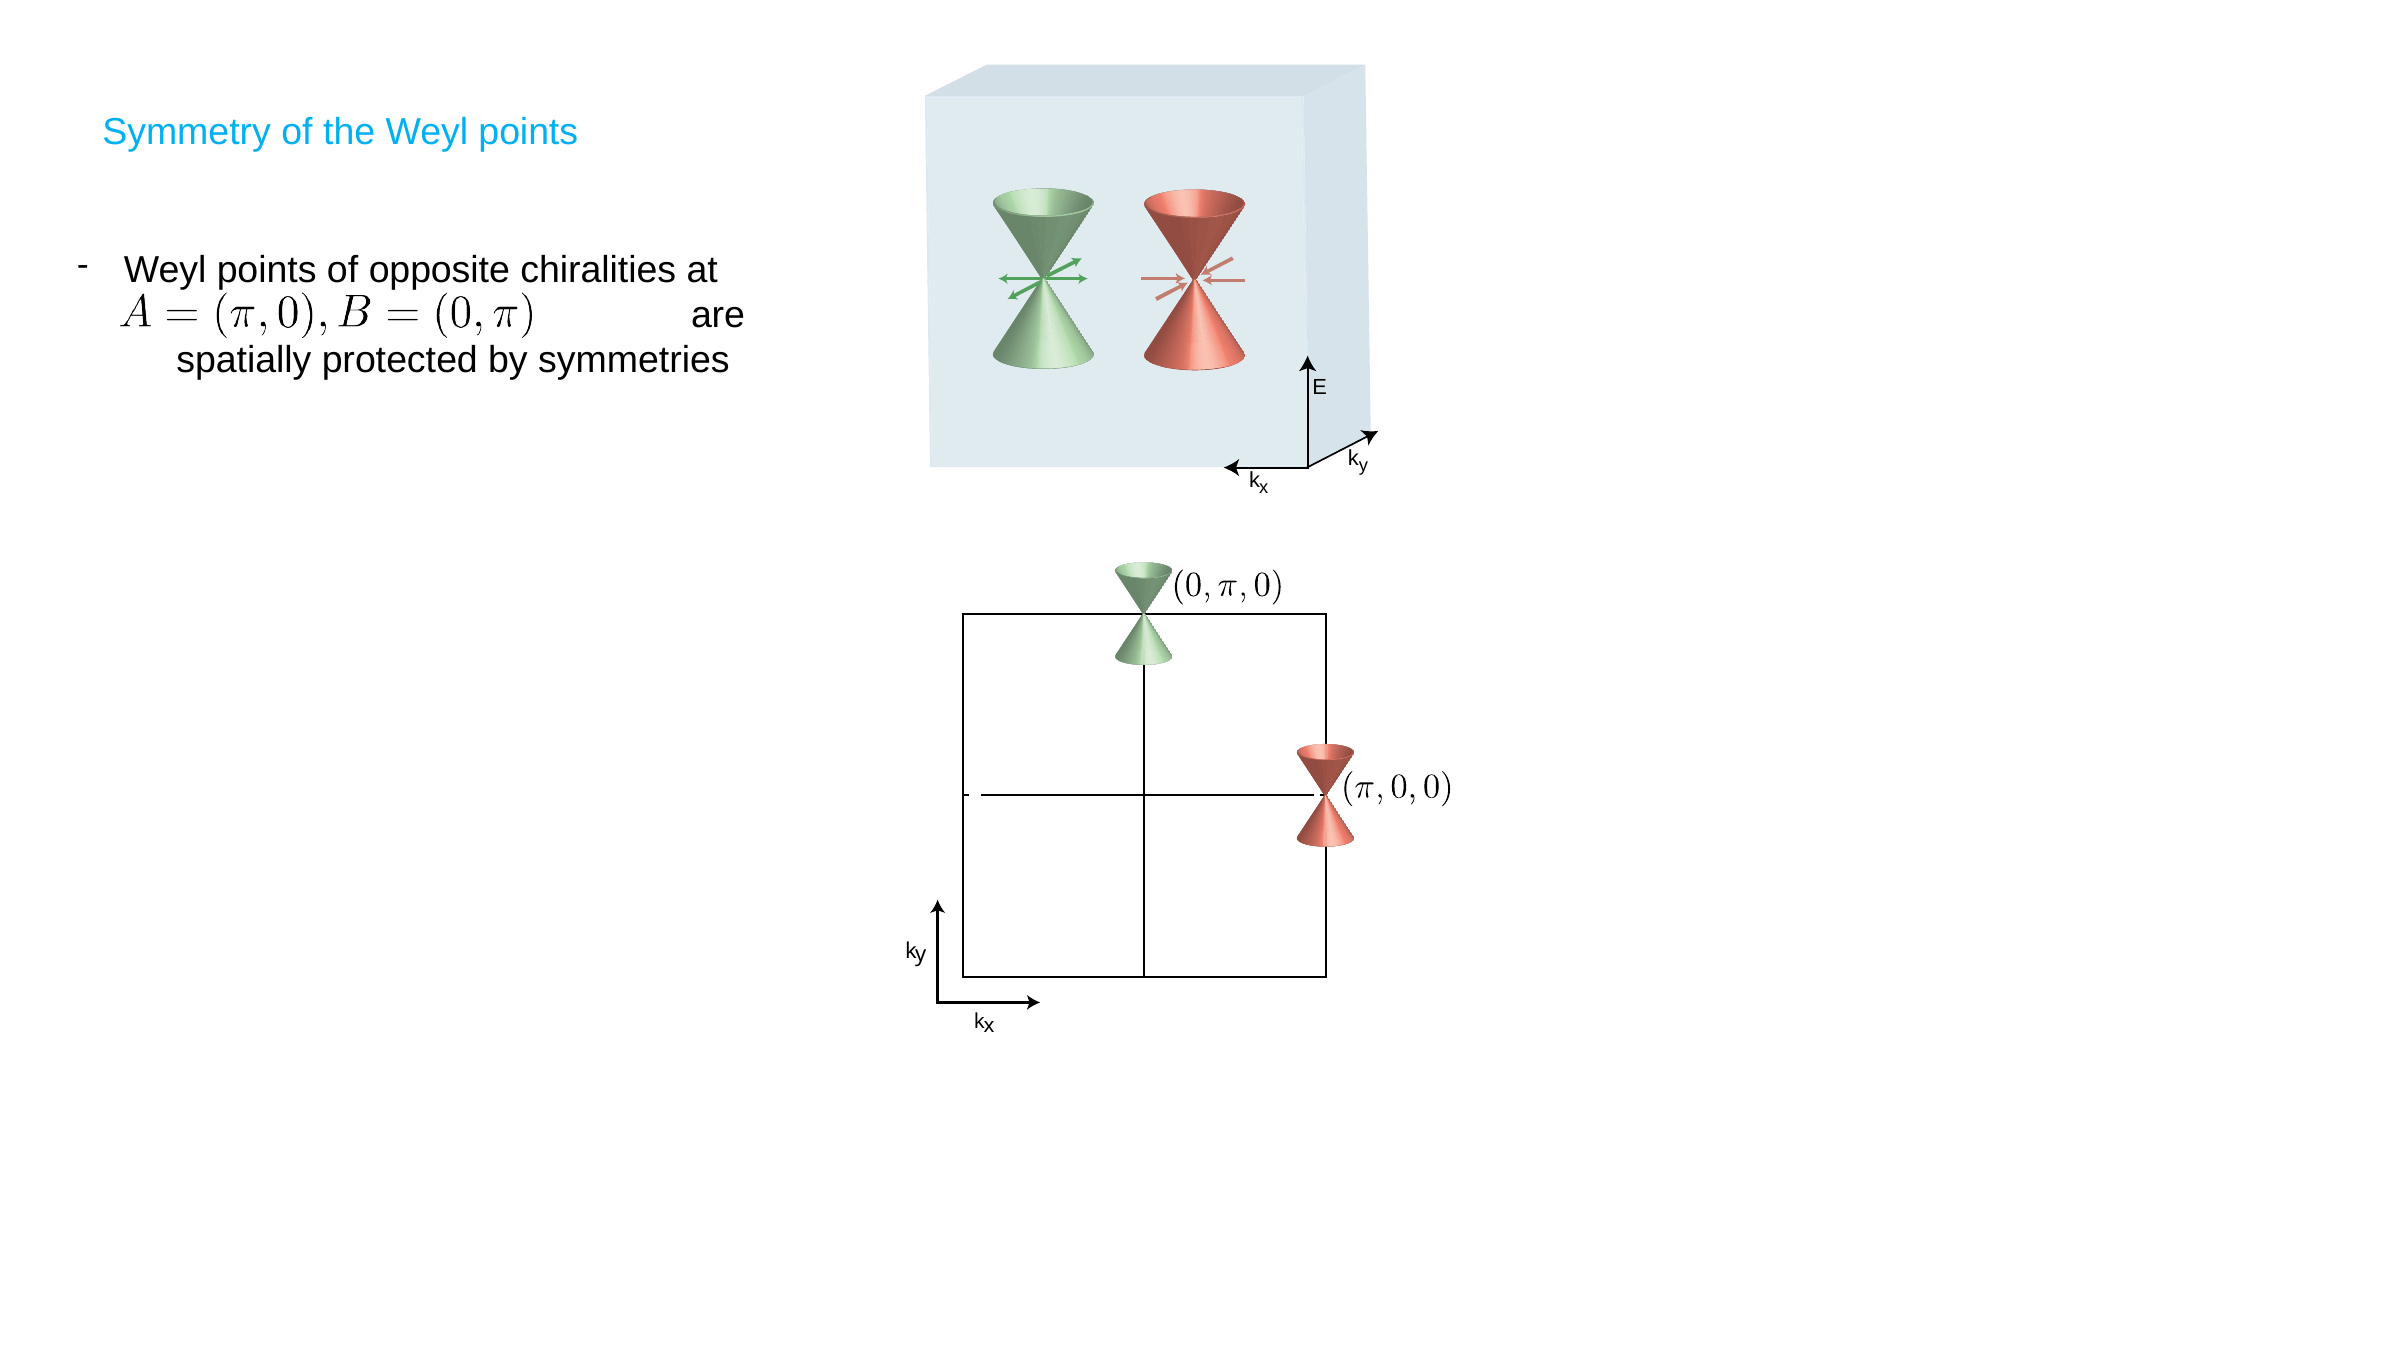

Symmetry of the Weyl points
Weyl points of opposite chiralities at
 are
 spatially protected by symmetries